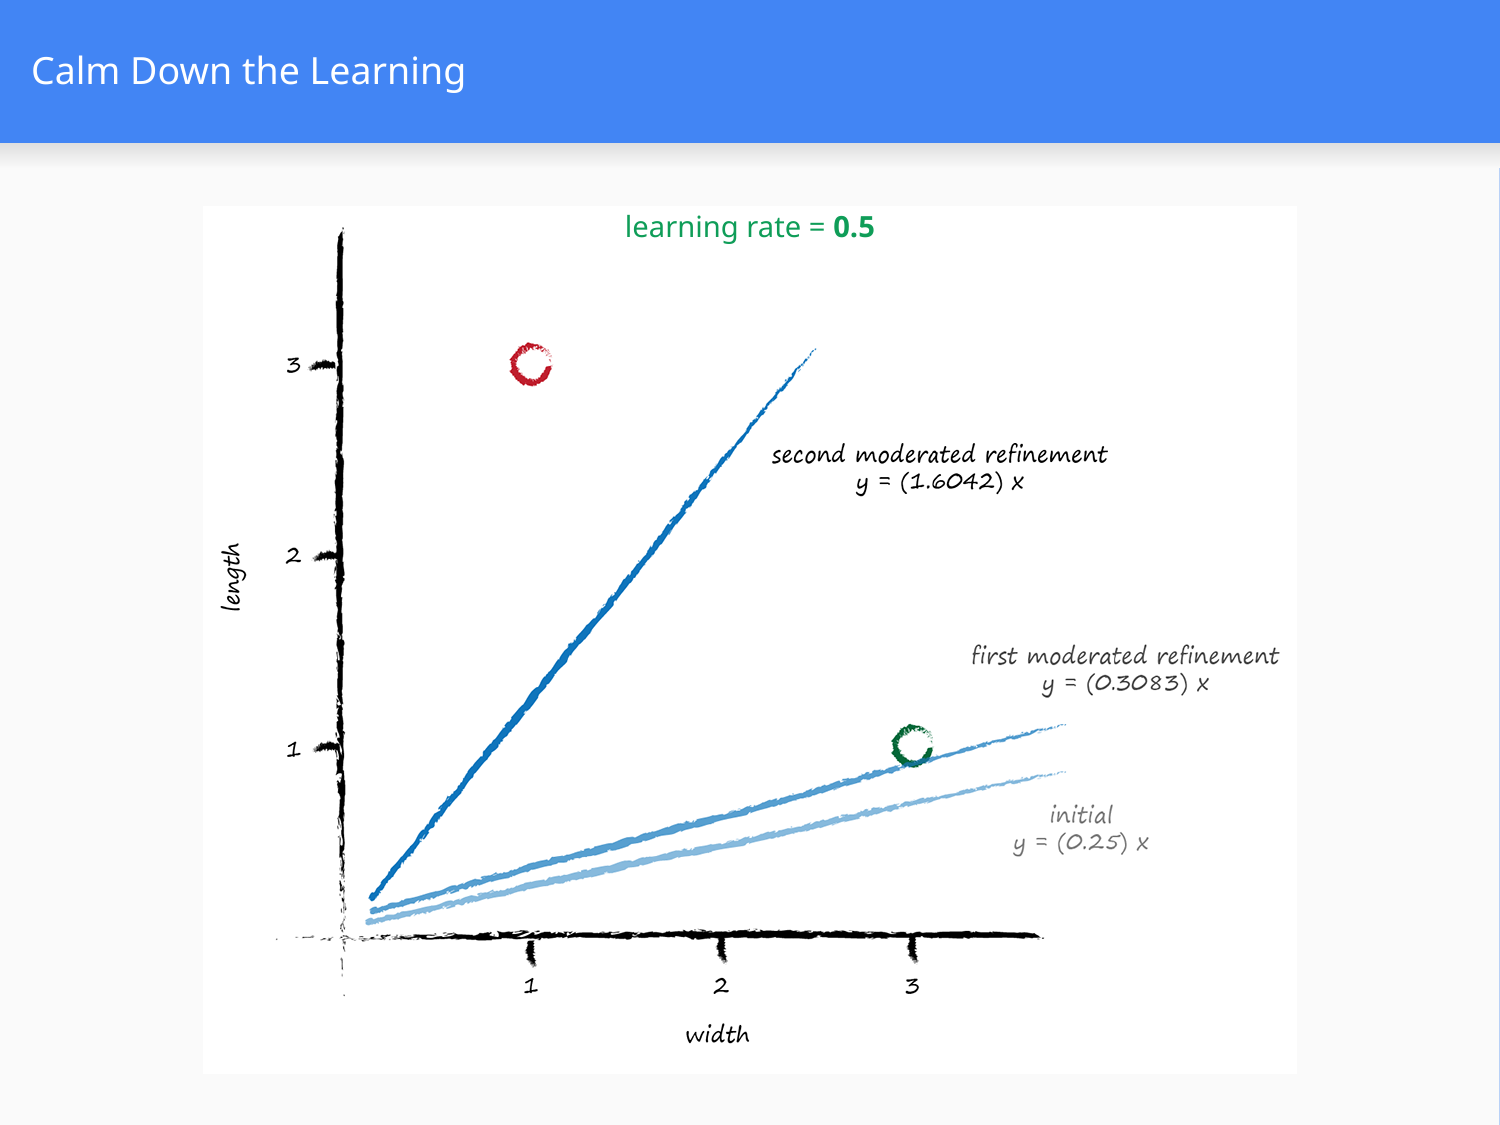

# Calm Down the Learning
learning rate = 0.5